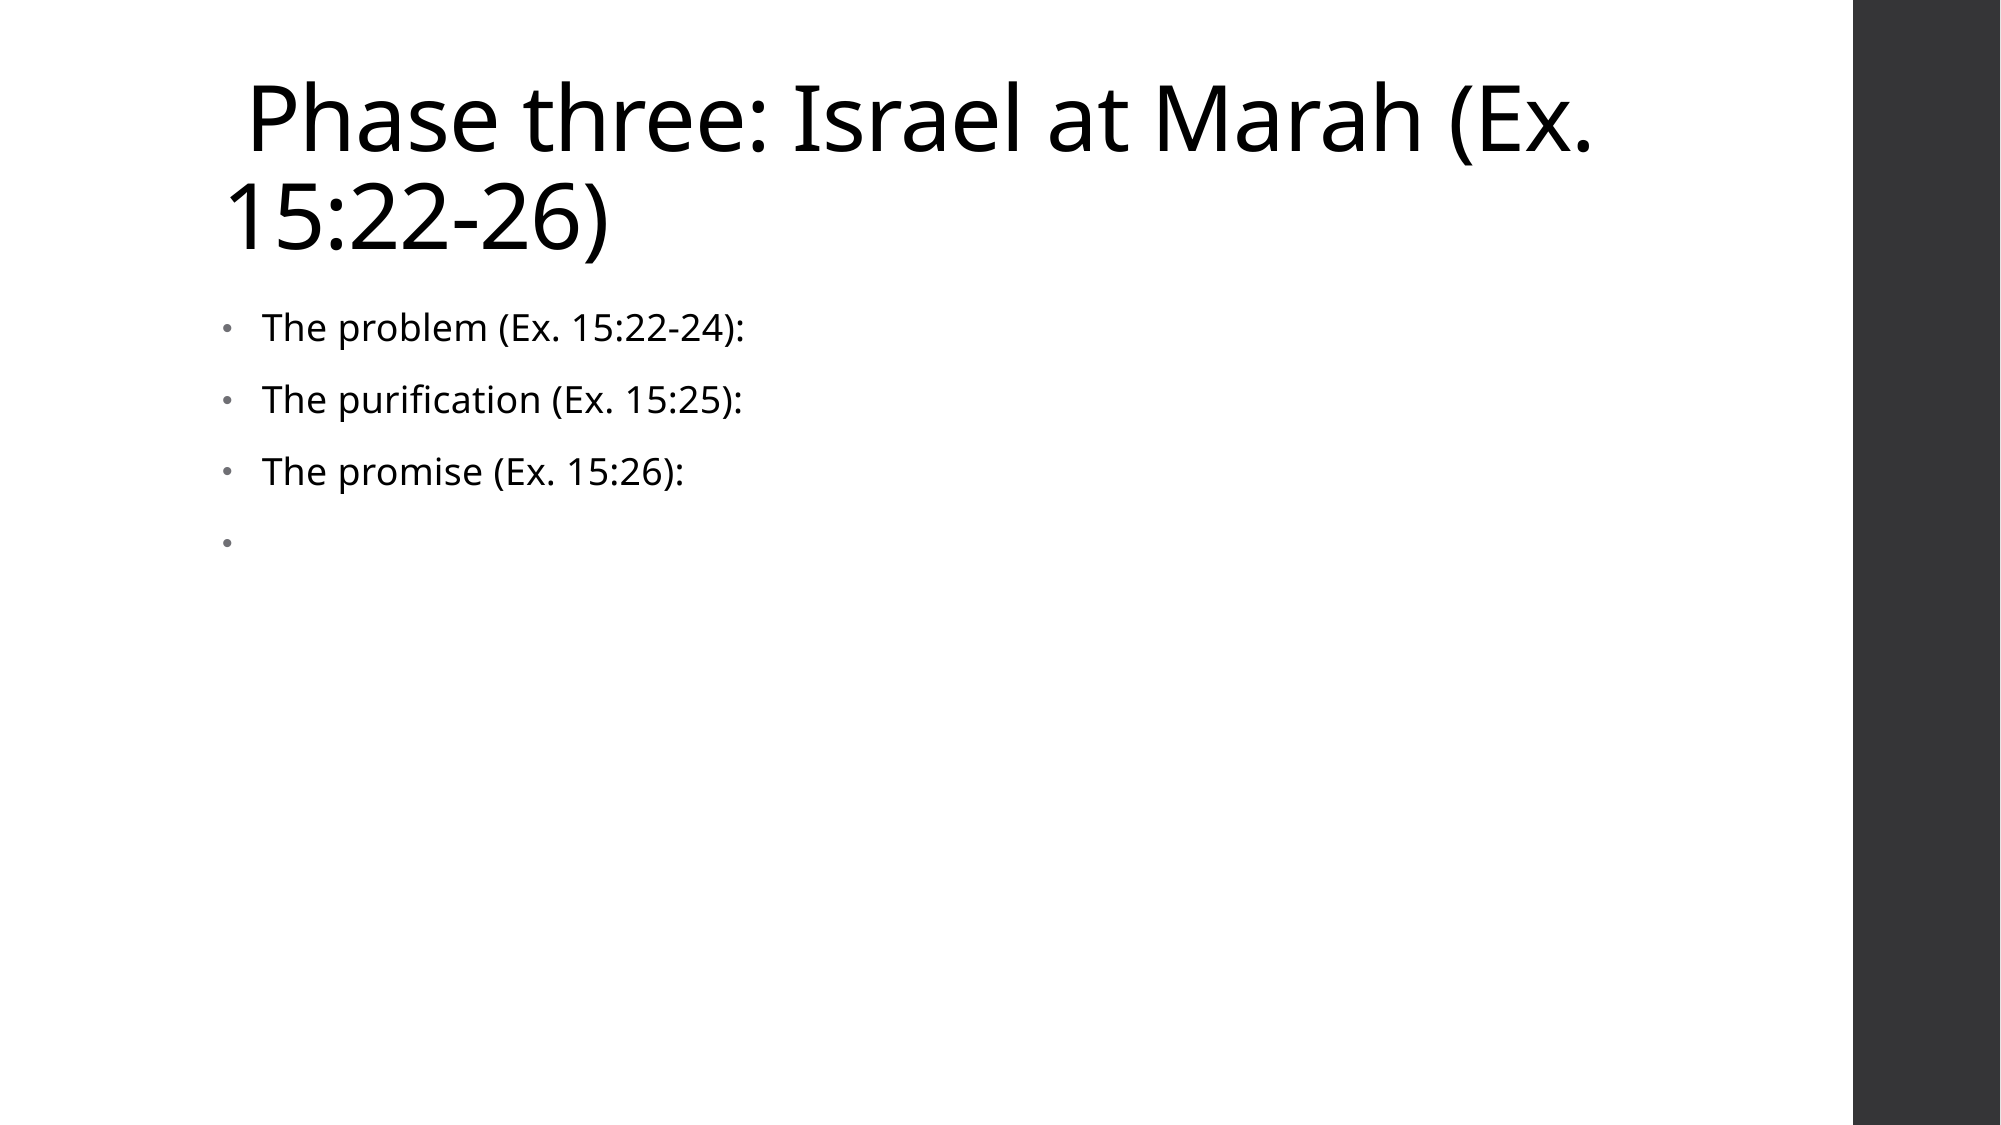

# Phase three: Israel at Marah (Ex. 15:22-26)
 The problem (Ex. 15:22-24):
 The purification (Ex. 15:25):
 The promise (Ex. 15:26):